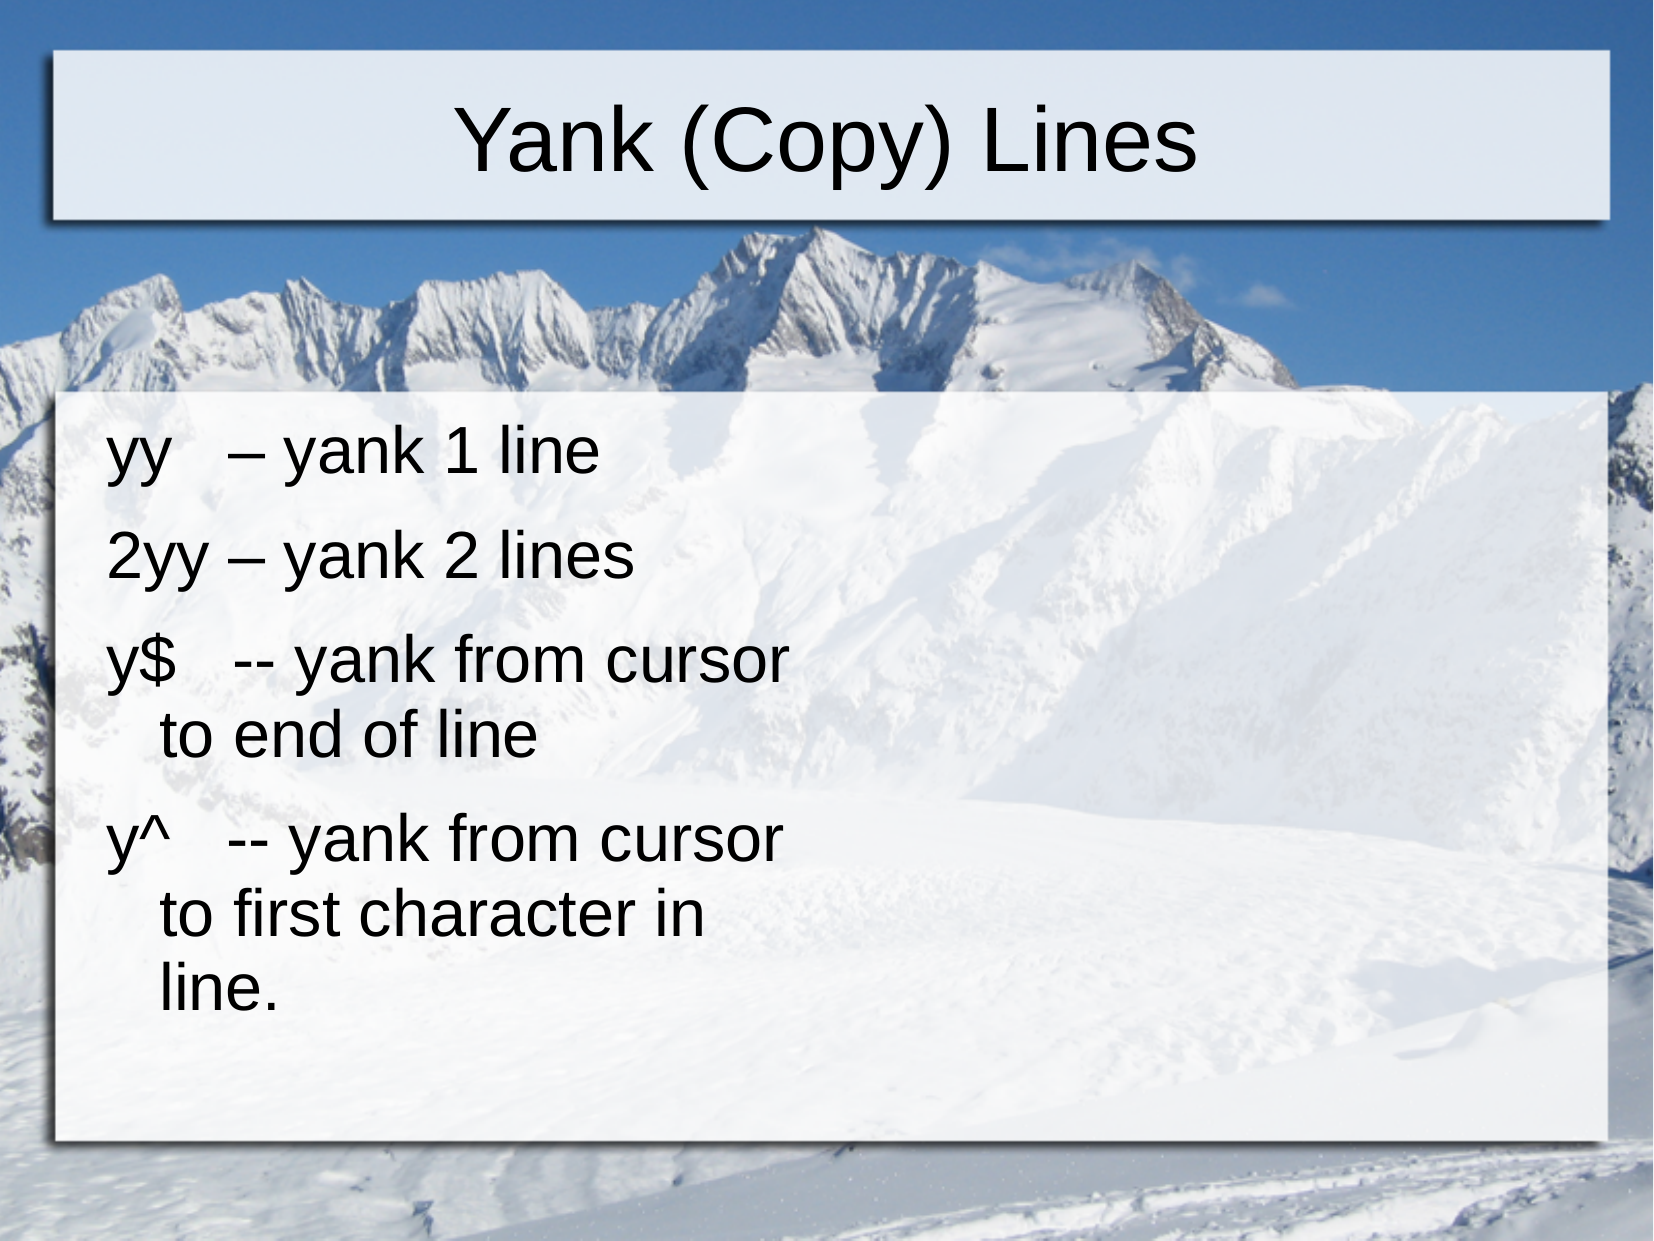

# Yank (Copy) Lines
yy – yank 1 line
2yy – yank 2 lines
y$ -- yank from cursor to end of line
y^ -- yank from cursor to first character in line.